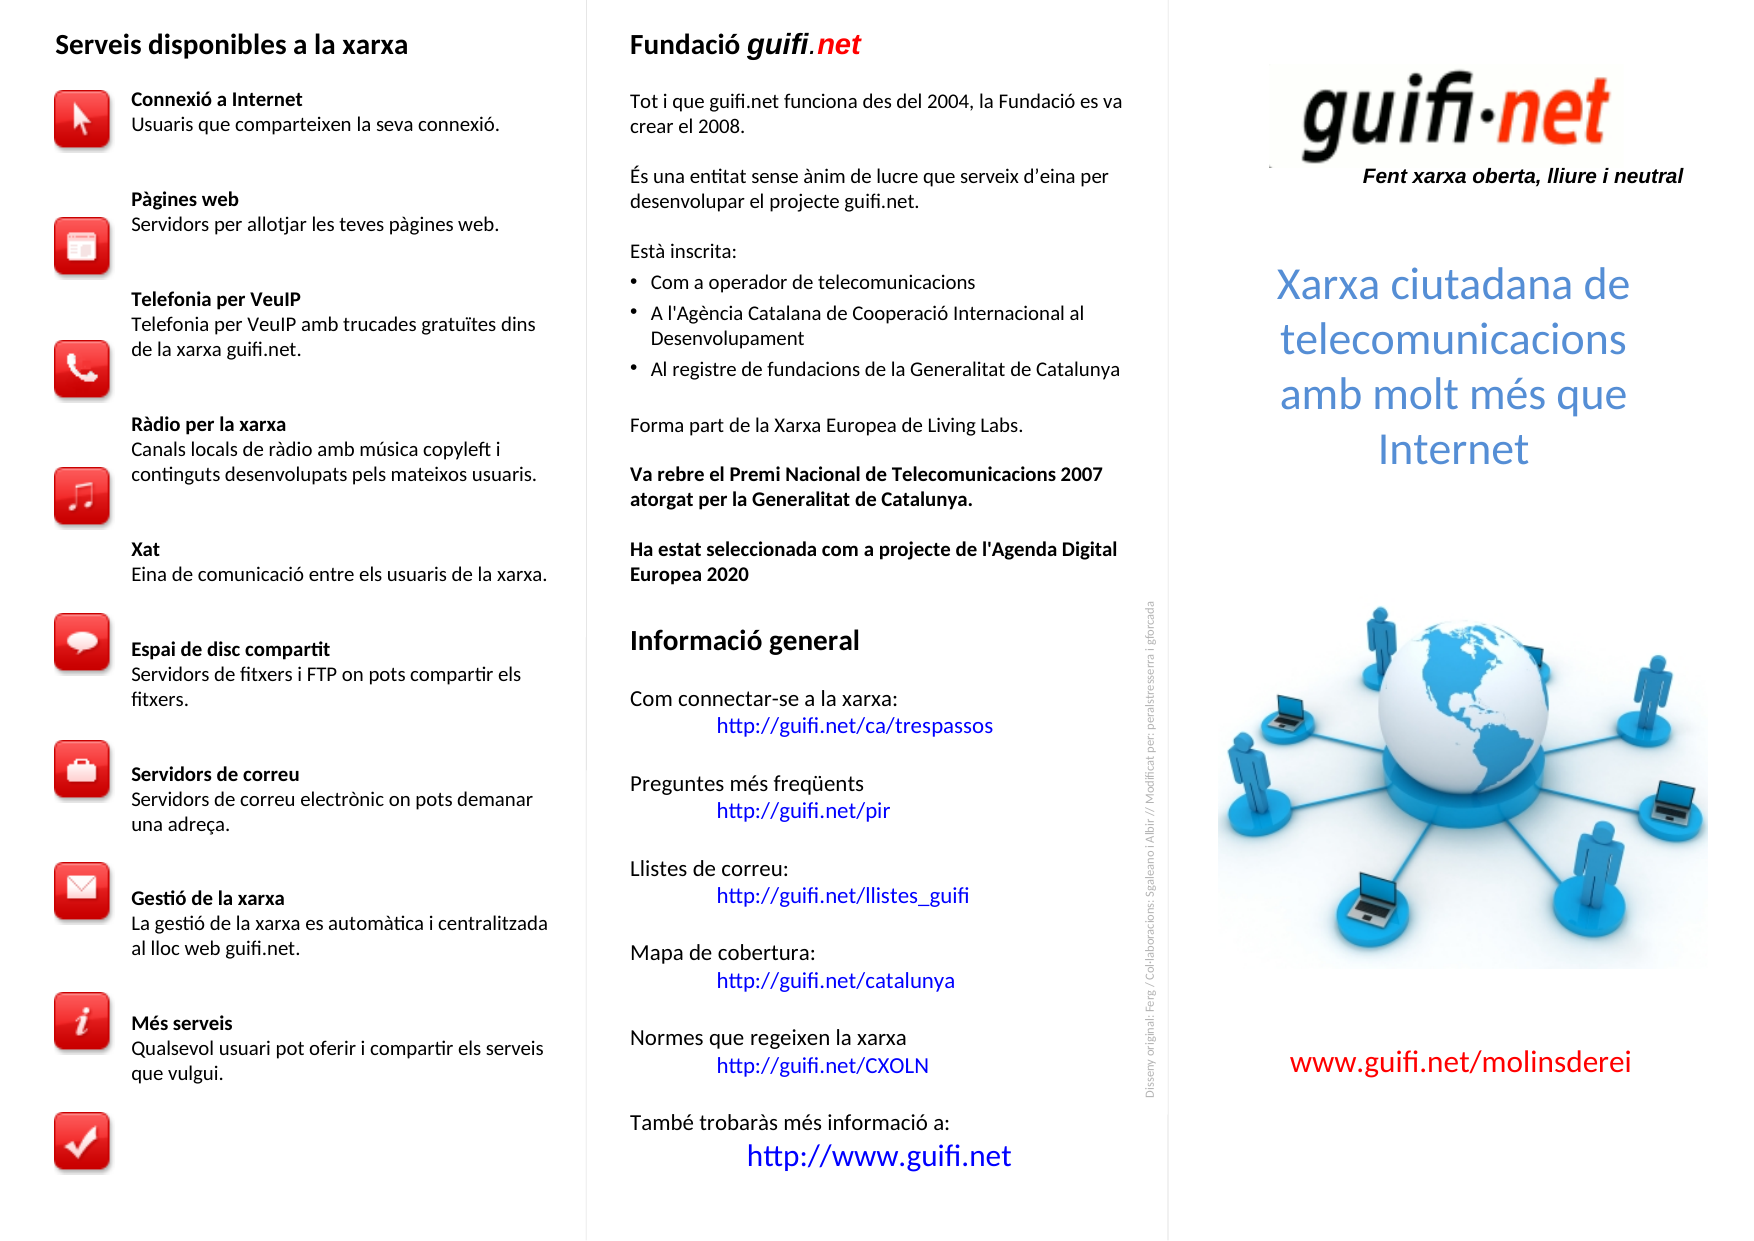

Serveis disponibles a la xarxa
Fundació guifi.net
Tot i que guifi.net funciona des del 2004, la Fundació es va crear el 2008.
És una entitat sense ànim de lucre que serveix d’eina per desenvolupar el projecte guifi.net.
Està inscrita:
Com a operador de telecomunicacions
A l'Agència Catalana de Cooperació Internacional al Desenvolupament
Al registre de fundacions de la Generalitat de Catalunya
Forma part de la Xarxa Europea de Living Labs.
Va rebre el Premi Nacional de Telecomunicacions 2007 atorgat per la Generalitat de Catalunya.
Ha estat seleccionada com a projecte de l'Agenda Digital Europea 2020
Informació general
Com connectar-se a la xarxa:
http://guifi.net/ca/trespassos
Preguntes més freqüents
http://guifi.net/pir
Llistes de correu:
http://guifi.net/llistes_guifi
Mapa de cobertura:
http://guifi.net/catalunya
Normes que regeixen la xarxa
http://guifi.net/CXOLN
També trobaràs més informació a:
http://www.guifi.net
Connexió a Internet
Usuaris que comparteixen la seva connexió.
Pàgines web
Servidors per allotjar les teves pàgines web.
Telefonia per VeuIP
Telefonia per VeuIP amb trucades gratuïtes dins de la xarxa guifi.net.
Ràdio per la xarxa
Canals locals de ràdio amb música copyleft i continguts desenvolupats pels mateixos usuaris.
Xat
Eina de comunicació entre els usuaris de la xarxa.
Espai de disc compartit
Servidors de fitxers i FTP on pots compartir els fitxers.
Servidors de correu
Servidors de correu electrònic on pots demanar una adreça.
Gestió de la xarxa
La gestió de la xarxa es automàtica i centralitzada al lloc web guifi.net.
Més serveis
Qualsevol usuari pot oferir i compartir els serveis que vulgui.
Fent xarxa oberta, lliure i neutral
Xarxa ciutadana de telecomunicacions
amb molt més que Internet
Disseny original: Ferg / Col·laboracions: Sgaleano i Albir // Modificat per: peralstresserra i gforcada
www.guifi.net/molinsderei